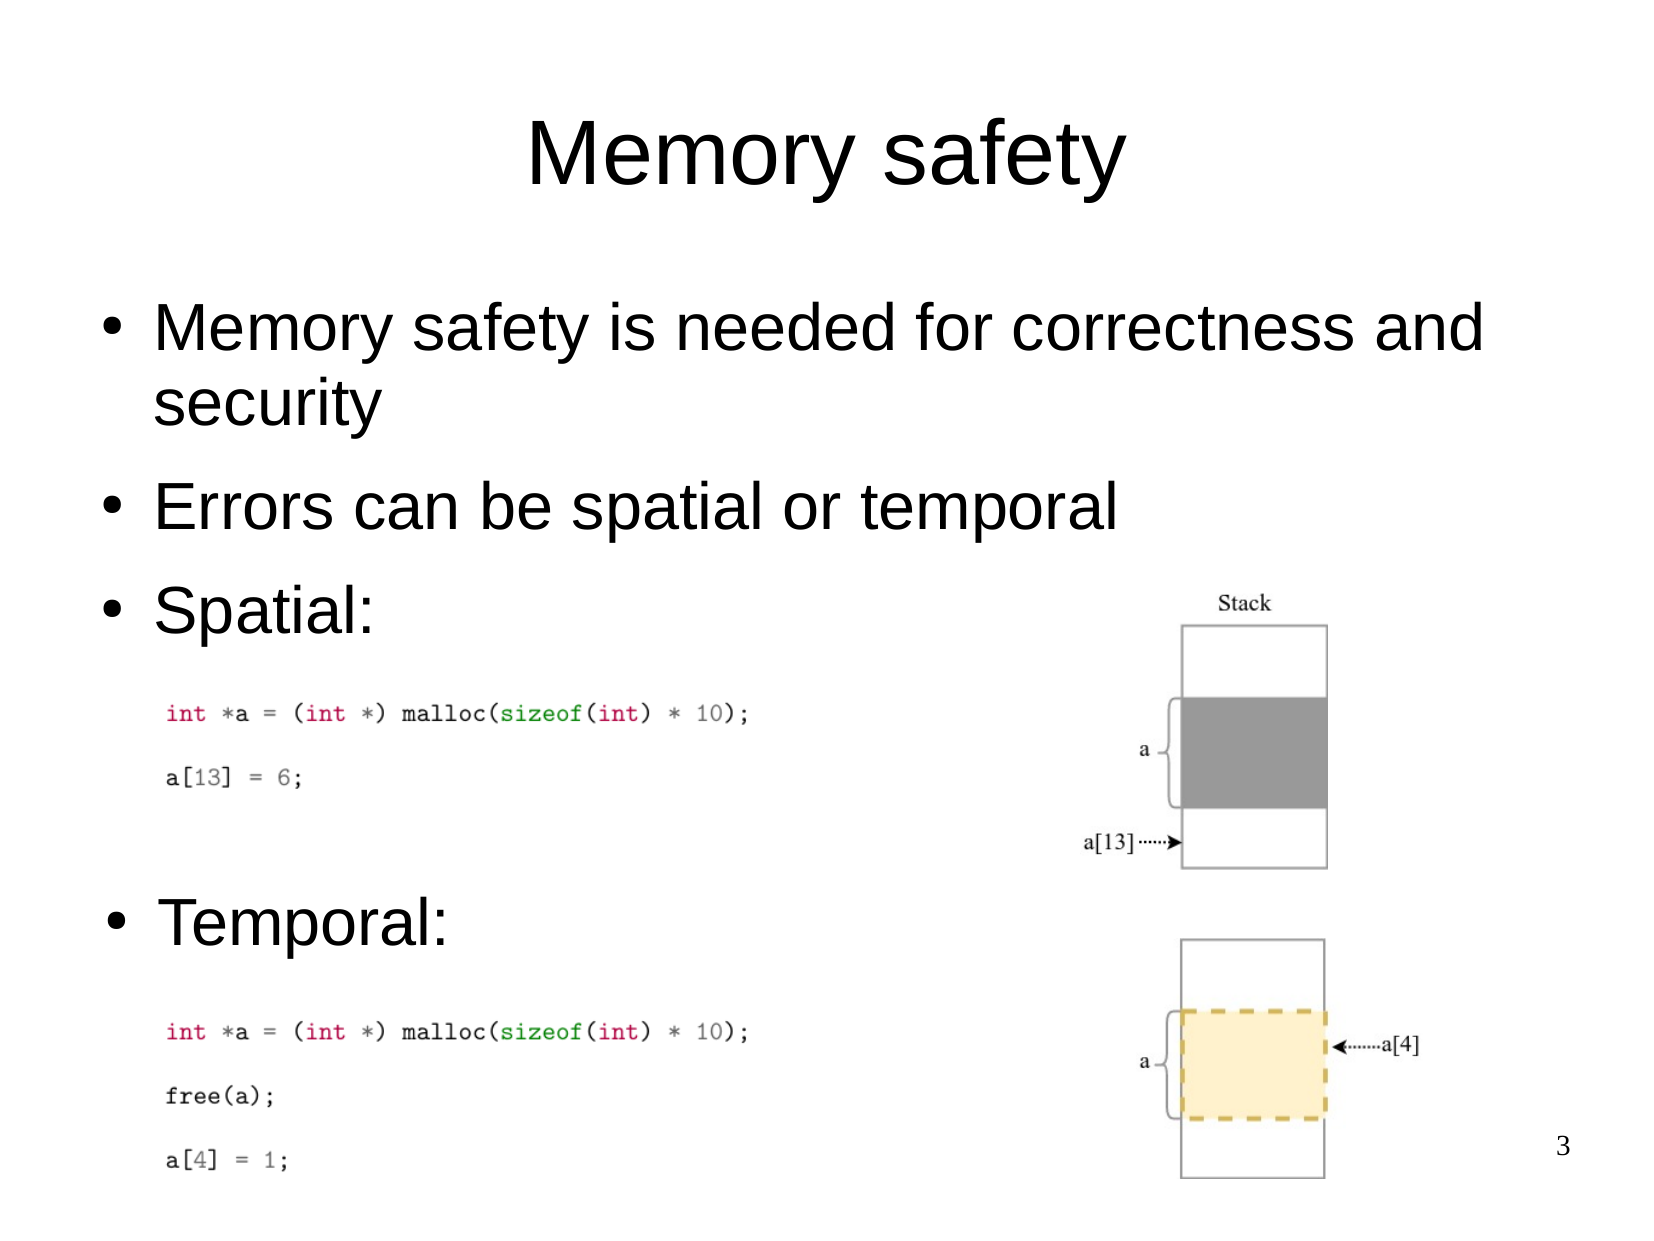

# Memory safety
Memory safety is needed for correctness and security
Errors can be spatial or temporal
Spatial:
Temporal:
3